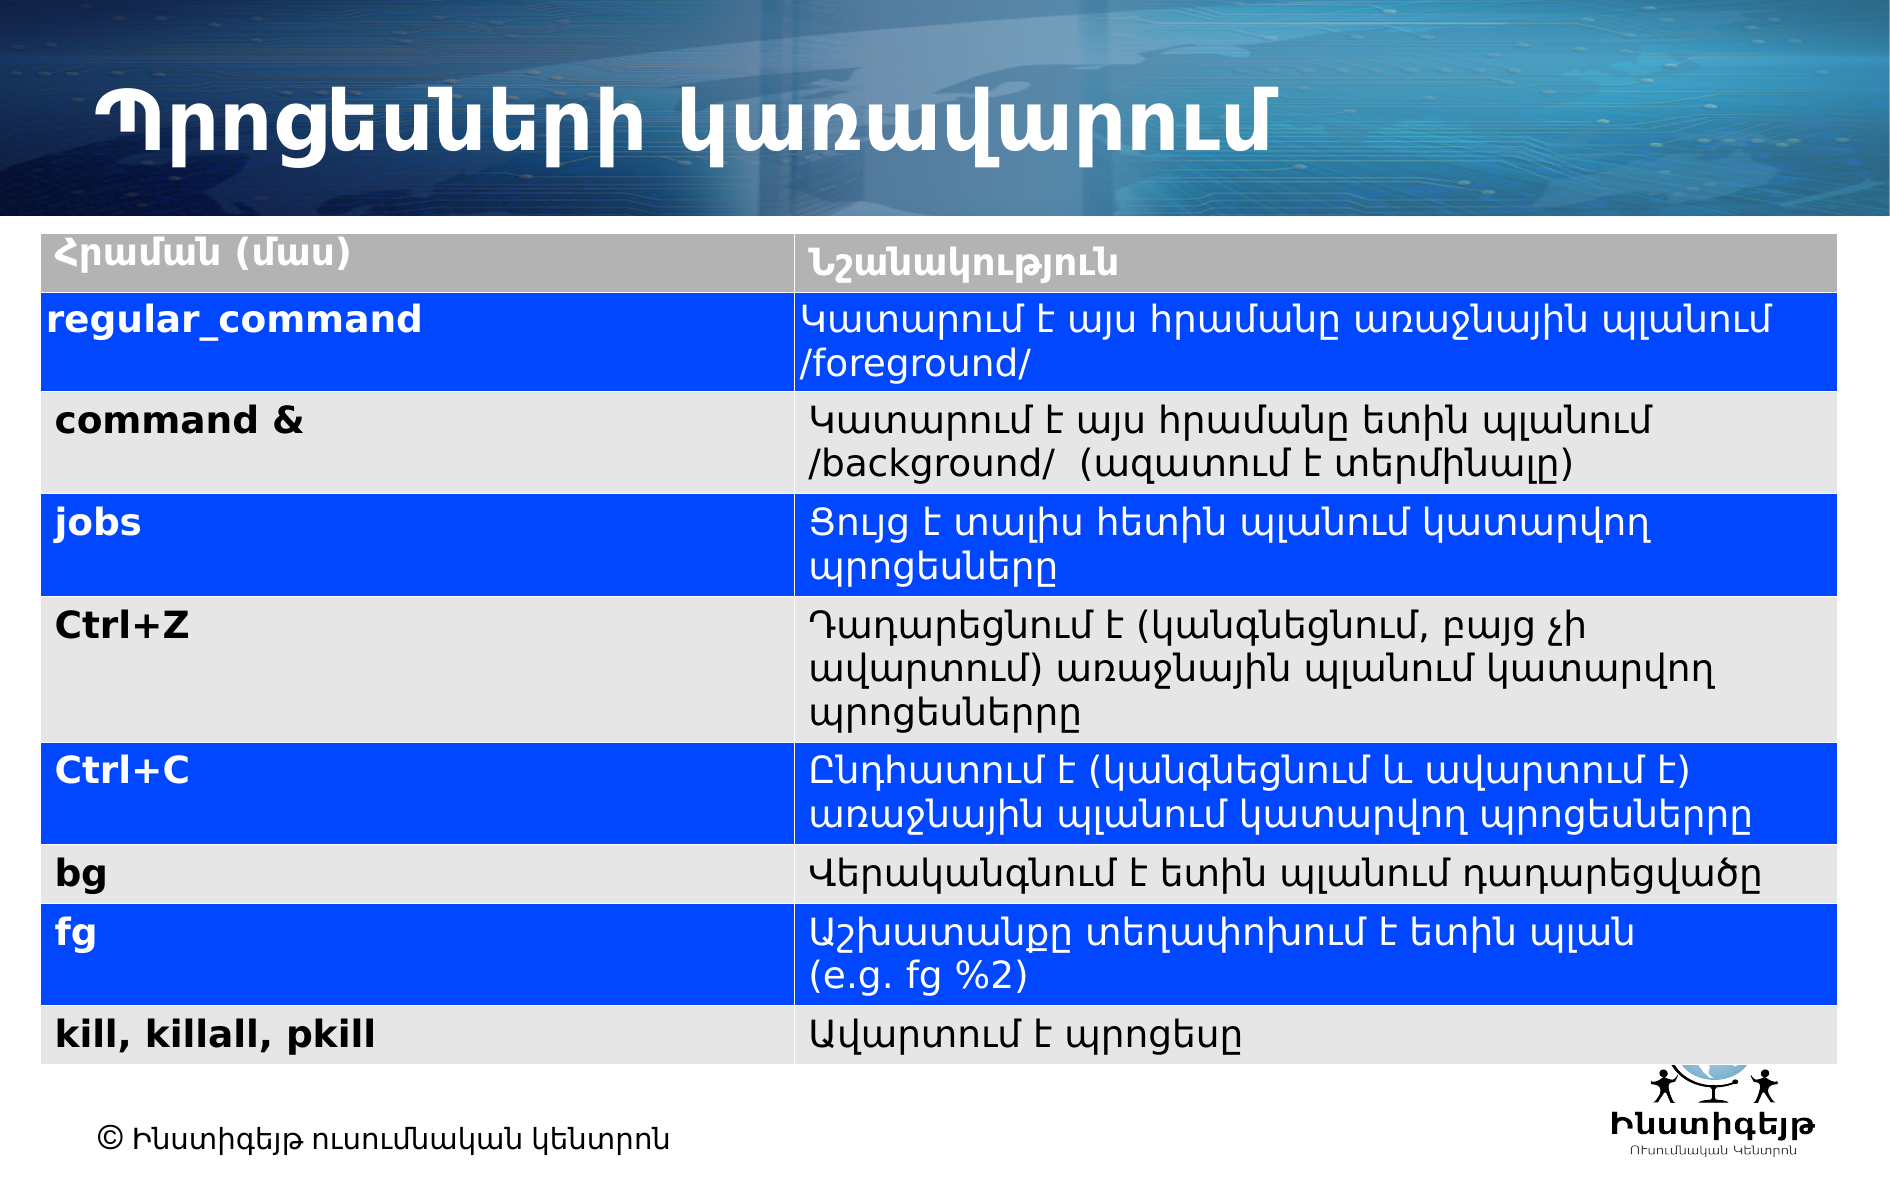

# Պրոցեսների կառավարում
| Հրաման (մաս) | Նշանակություն |
| --- | --- |
| regular\_command | Կատարում է այս հրամանը առաջնային պլանում /foreground/ |
| command & | Կատարում է այս հրամանը ետին պլանում /background/ (ազատում է տերմինալը) |
| jobs | Ցույց է տալիս հետին պլանում կատարվող պրոցեսները |
| Ctrl+Z | Դադարեցնում է (կանգնեցնում, բայց չի ավարտում) առաջնային պլանում կատարվող պրոցեսներրը |
| Ctrl+C | Ընդհատում է (կանգնեցնում և ավարտում է) առաջնային պլանում կատարվող պրոցեսներրը |
| bg | Վերականգնում է ետին պլանում դադարեցվածը |
| fg | Աշխատանքը տեղափոխում է ետին պլան (e.g. fg %2) |
| kill, killall, pkill | Ավարտում է պրոցեսը |